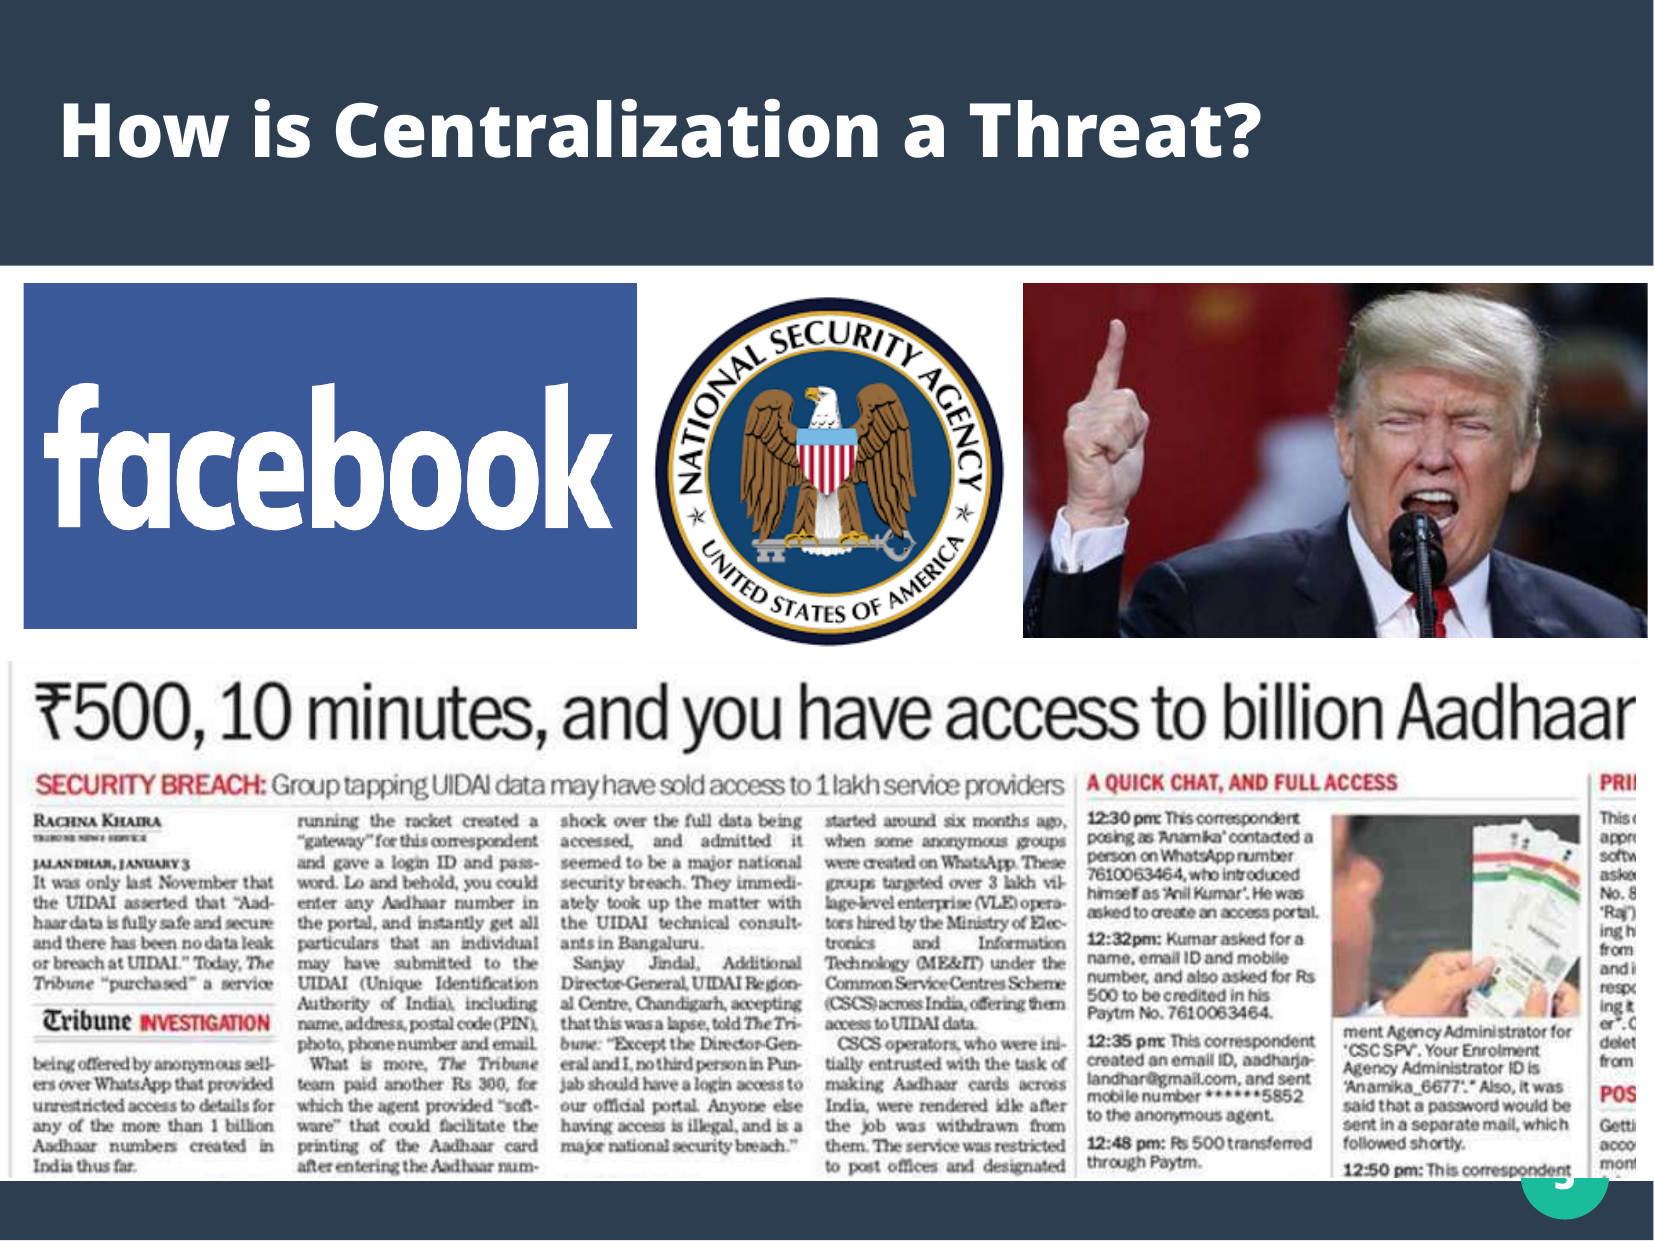

# How is Centralization a Threat?
5